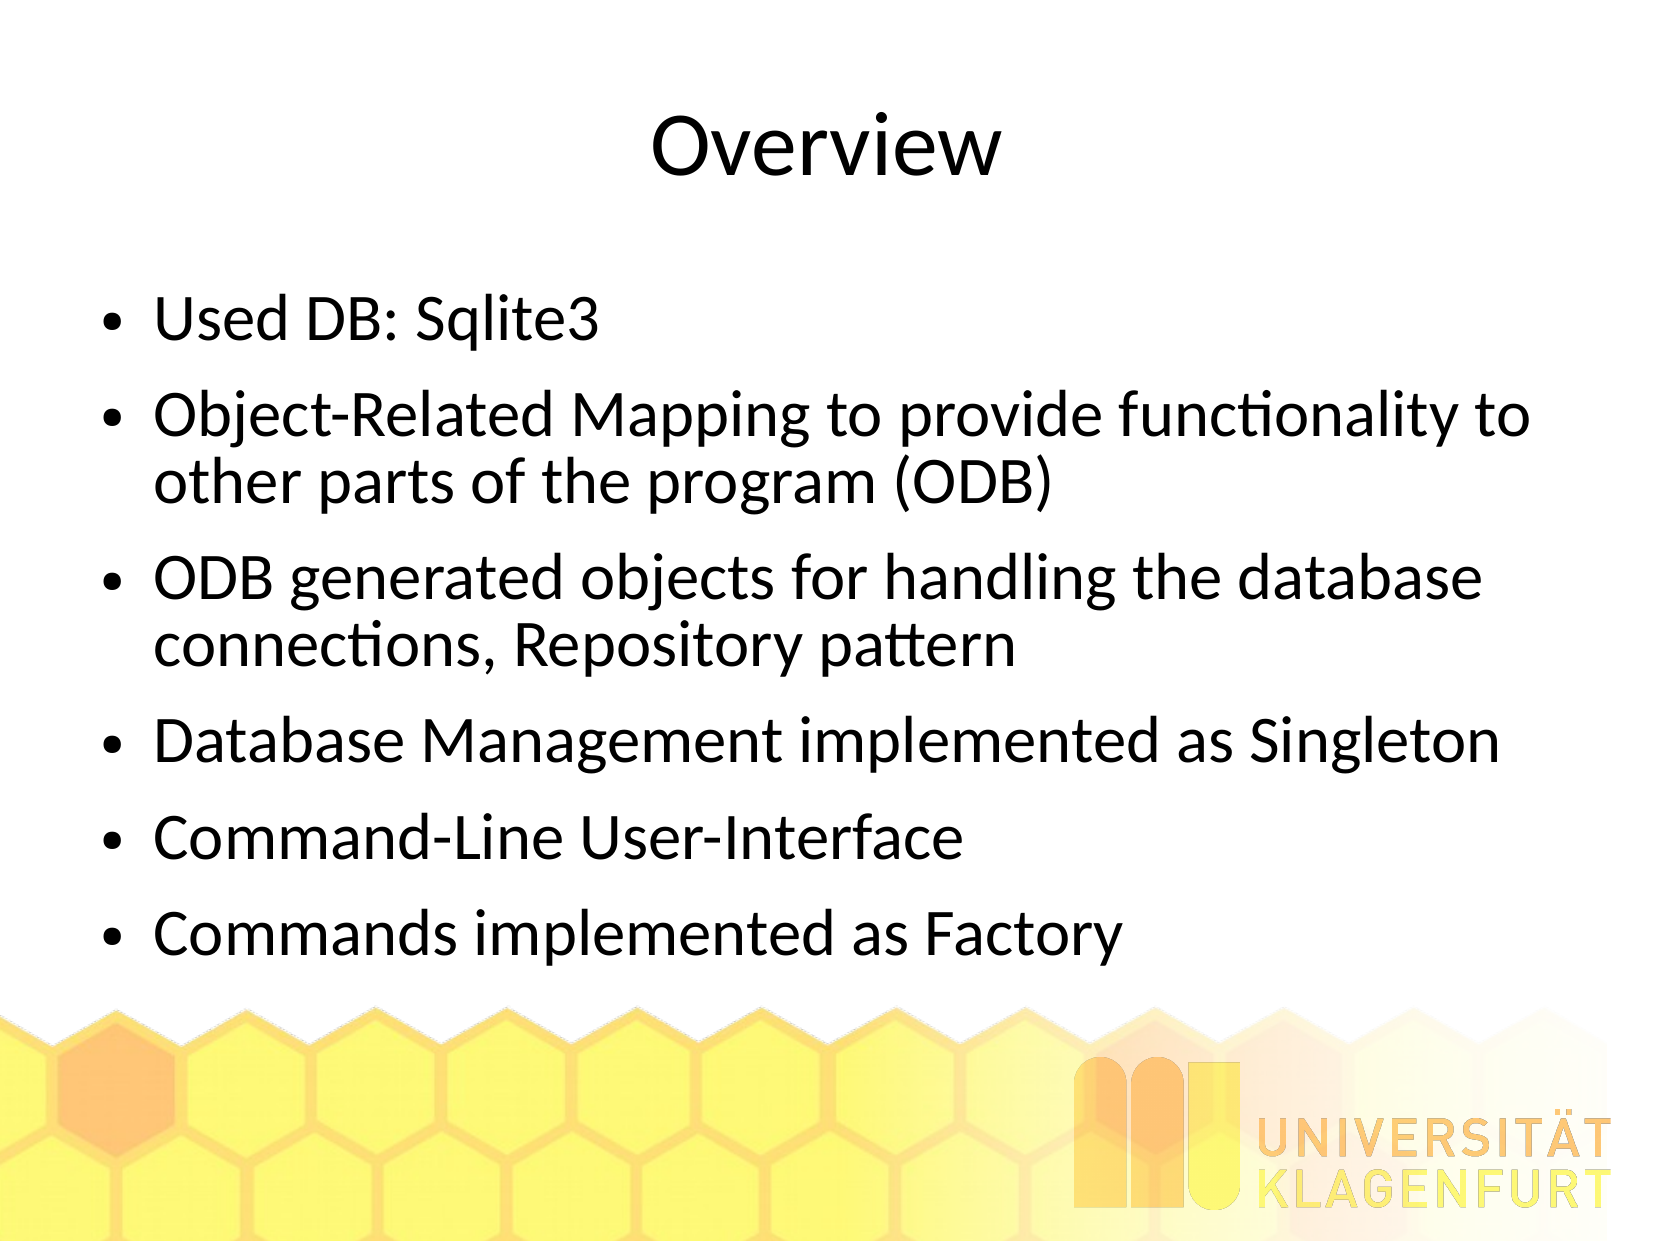

# Overview
Used DB: Sqlite3
Object-Related Mapping to provide functionality to other parts of the program (ODB)
ODB generated objects for handling the database connections, Repository pattern
Database Management implemented as Singleton
Command-Line User-Interface
Commands implemented as Factory